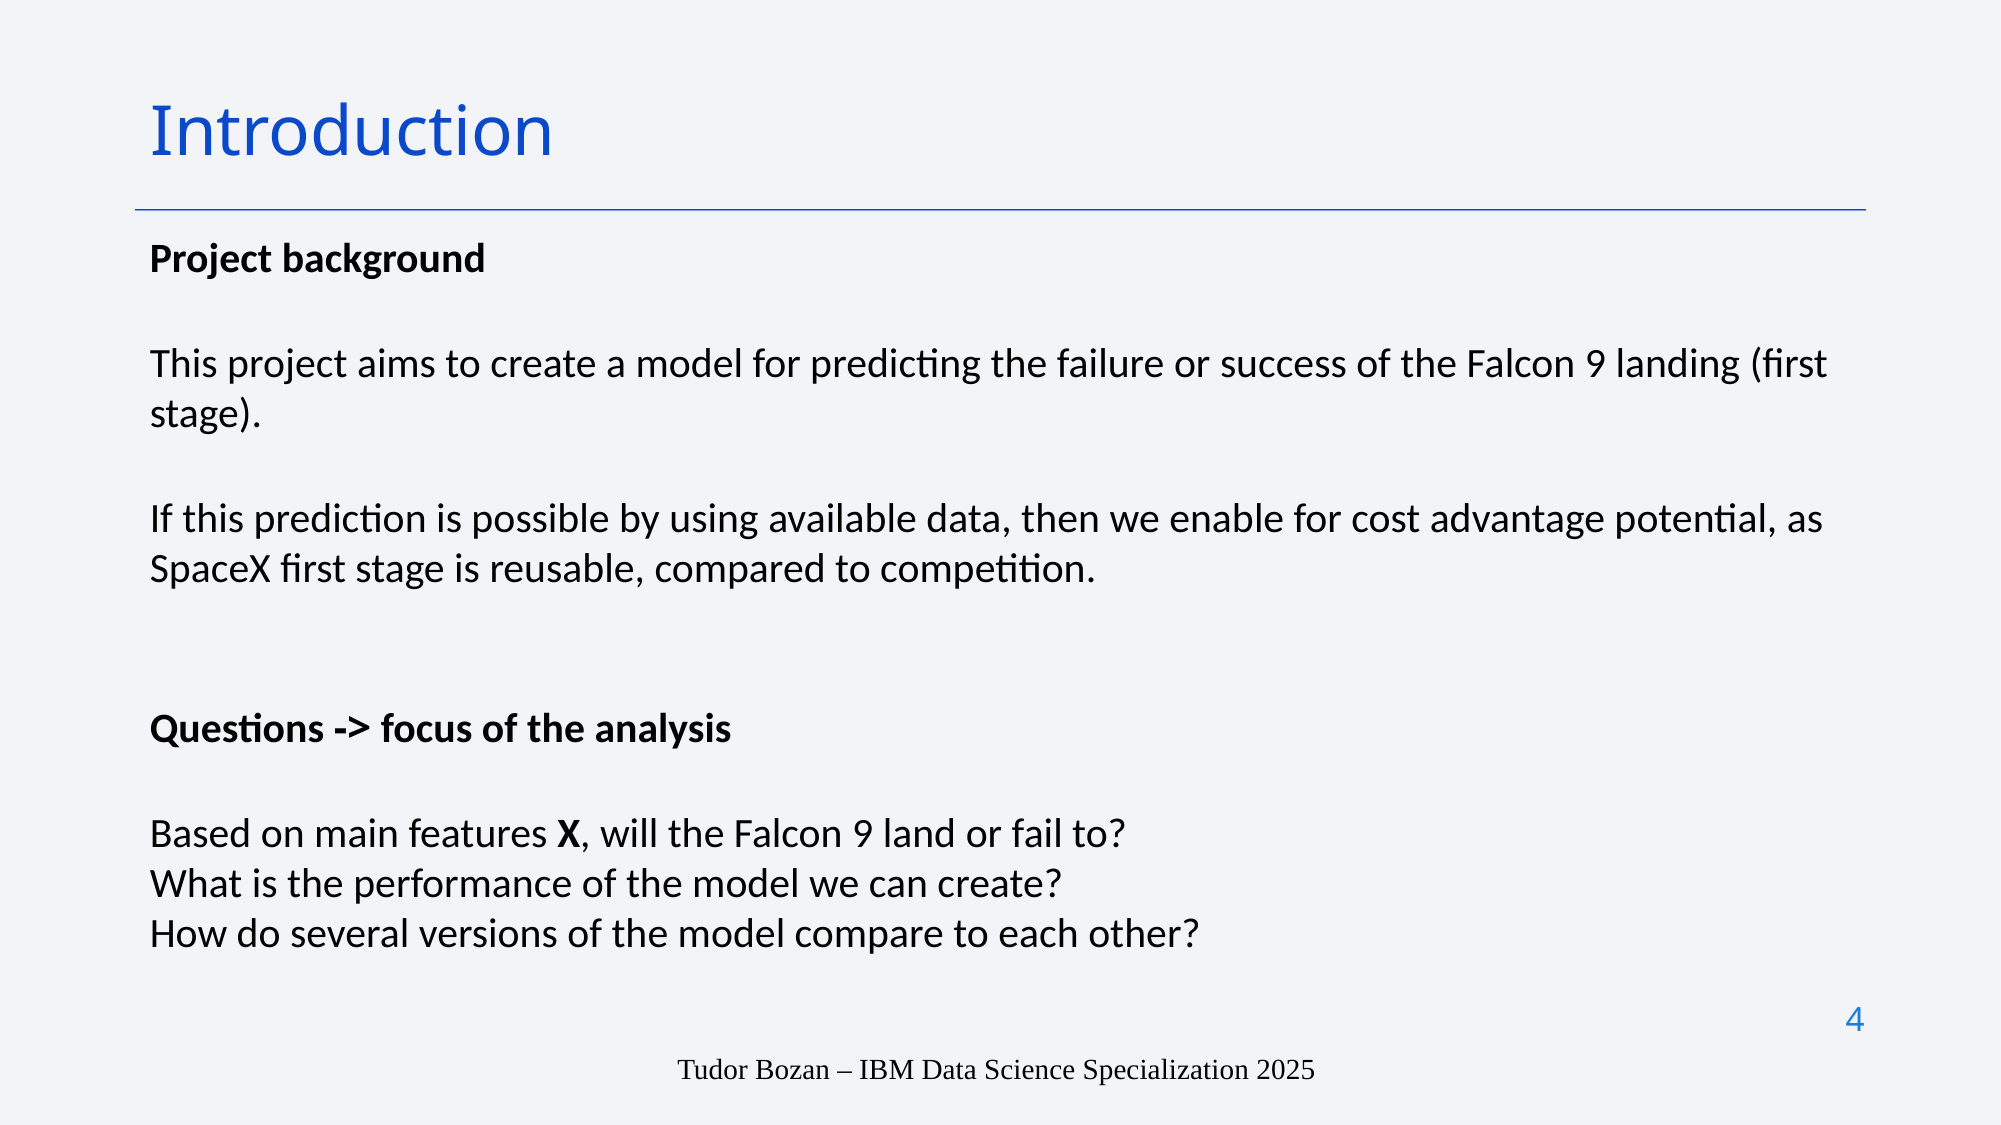

Introduction
Project background
This project aims to create a model for predicting the failure or success of the Falcon 9 landing (first stage).
If this prediction is possible by using available data, then we enable for cost advantage potential, as SpaceX first stage is reusable, compared to competition.
Questions -> focus of the analysis
Based on main features X, will the Falcon 9 land or fail to?
What is the performance of the model we can create?
How do several versions of the model compare to each other?